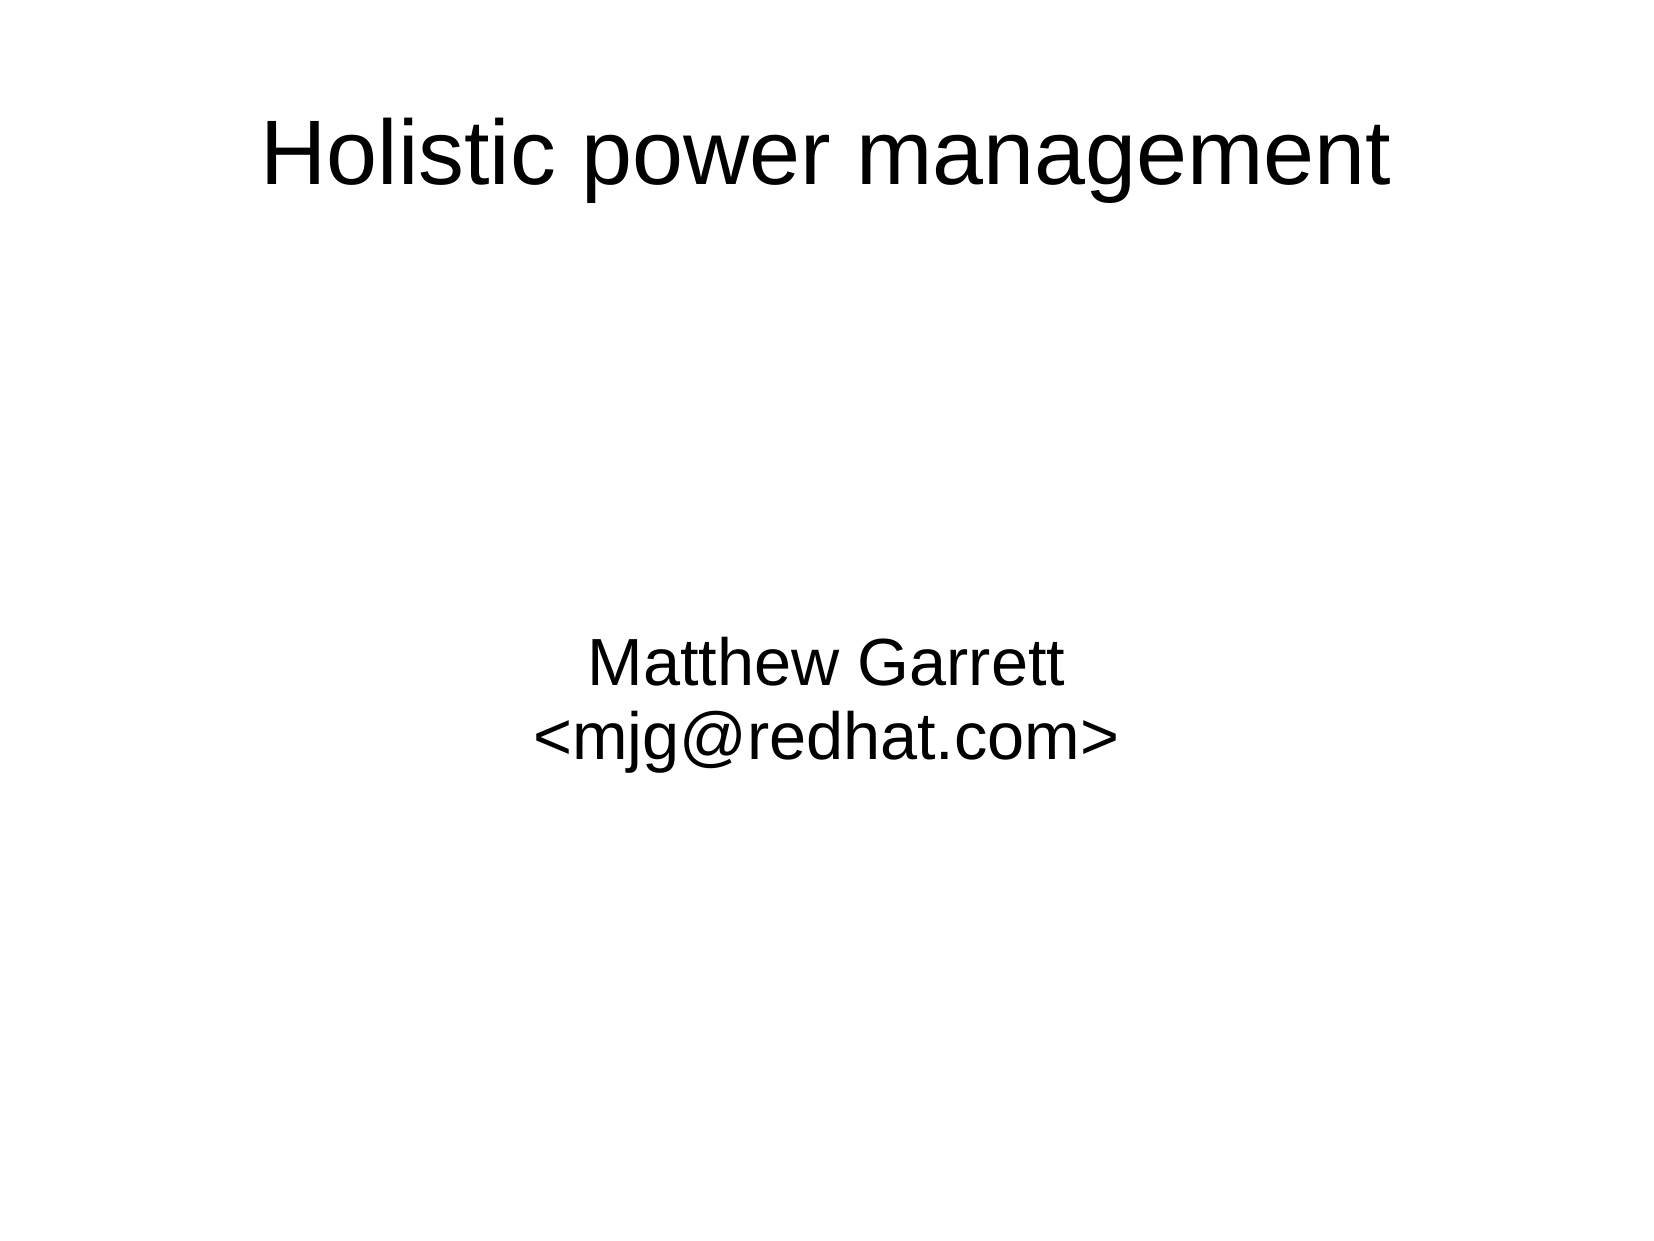

# Holistic power management
Matthew Garrett
<mjg@redhat.com>